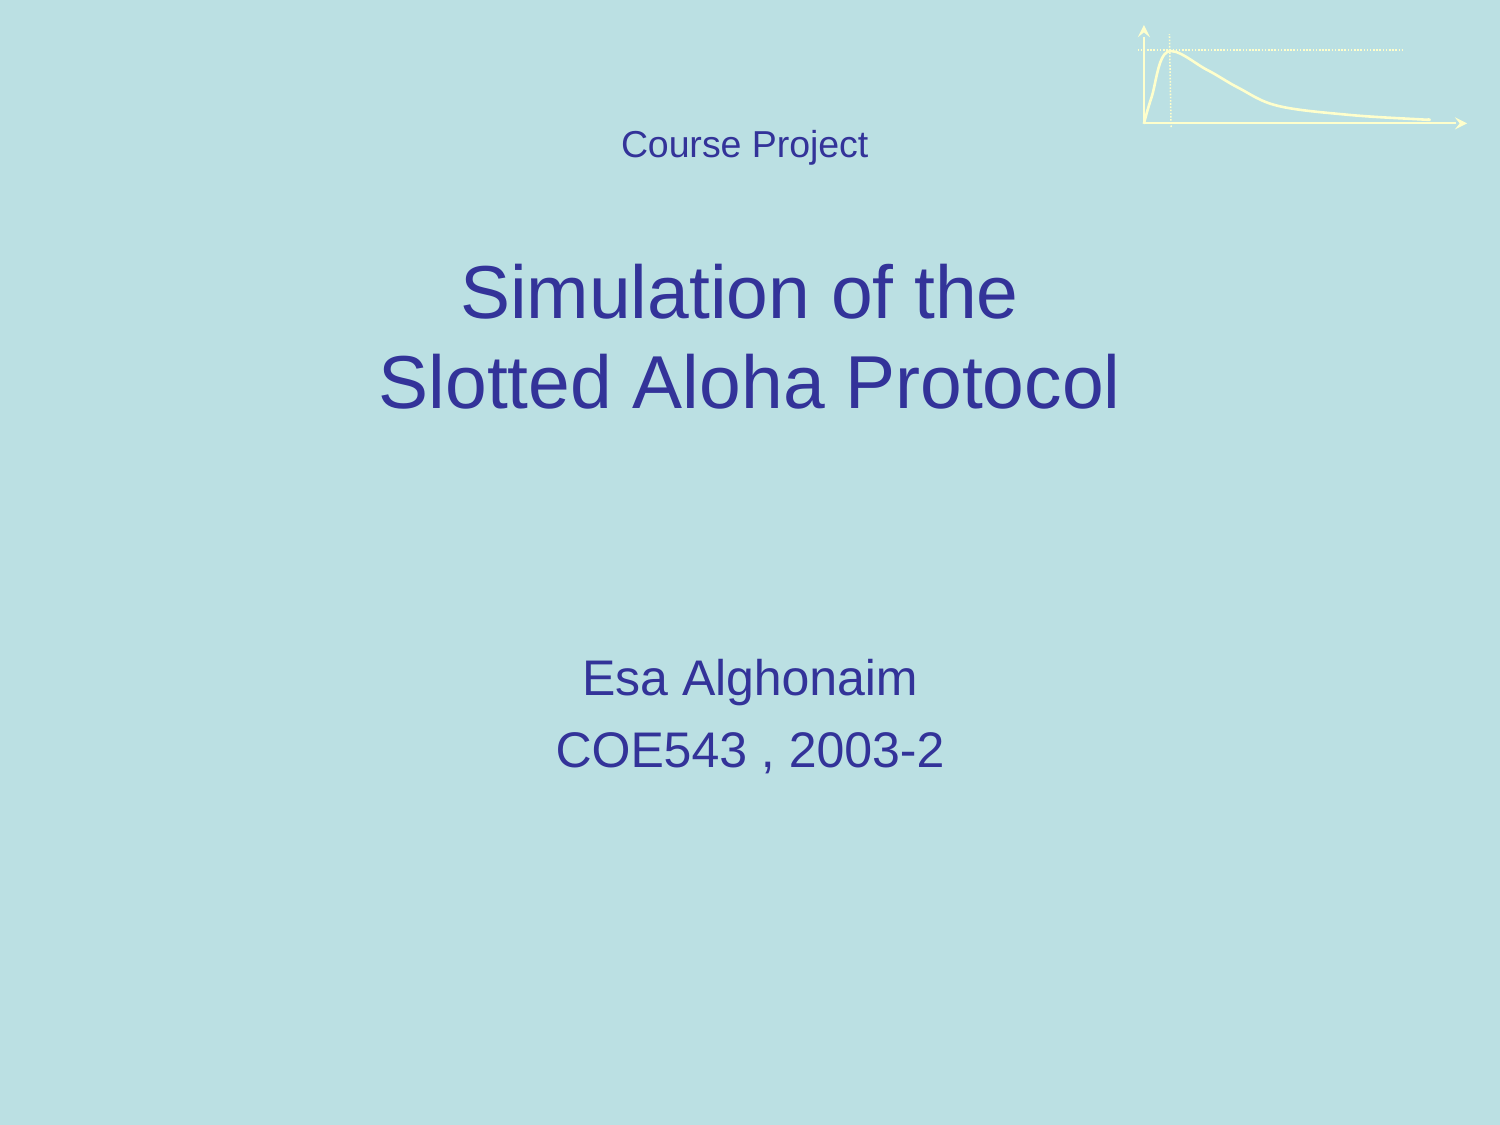

Course Project
# Simulation of the Slotted Aloha Protocol
Esa Alghonaim
COE543 , 2003-2